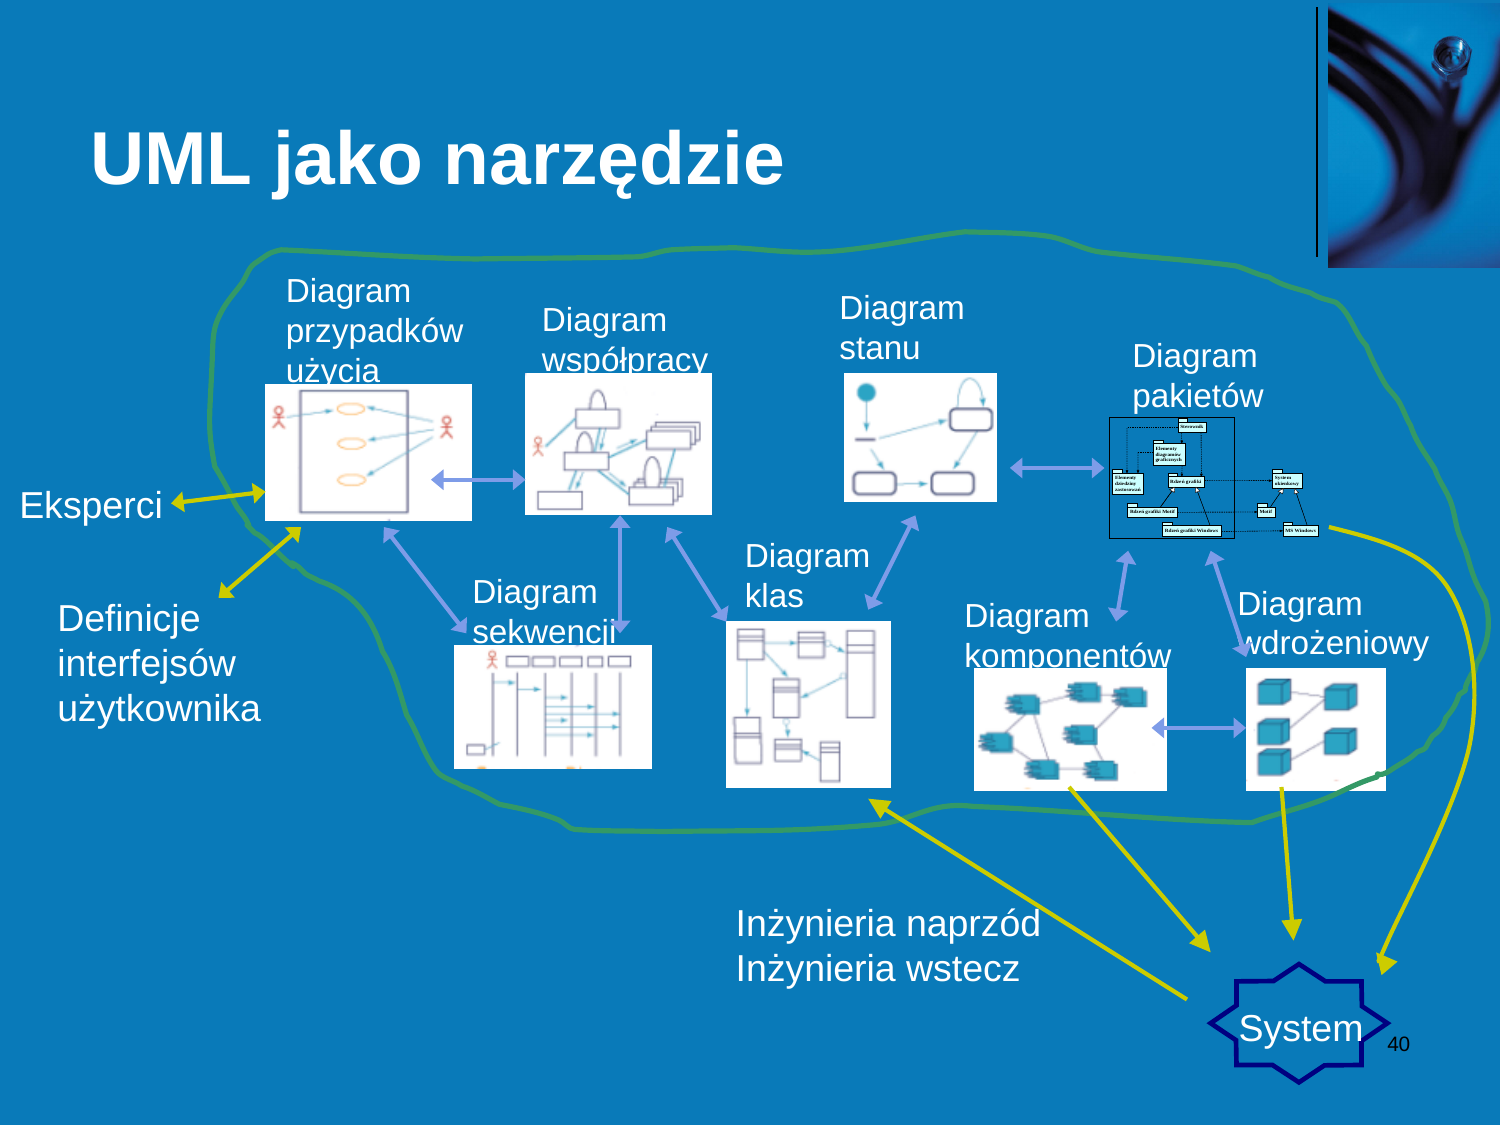

# UML jako narzędzie
Diagram
przypadków
użycia
Diagram
stanu
Diagram
współpracy
Diagram
pakietów
Eksperci
Diagram
klas
Diagram
sekwencji
Diagram
wdrożeniowy
Definicje
interfejsów
użytkownika
Diagram
komponentów
Inżynieria naprzód
Inżynieria wstecz
System
40